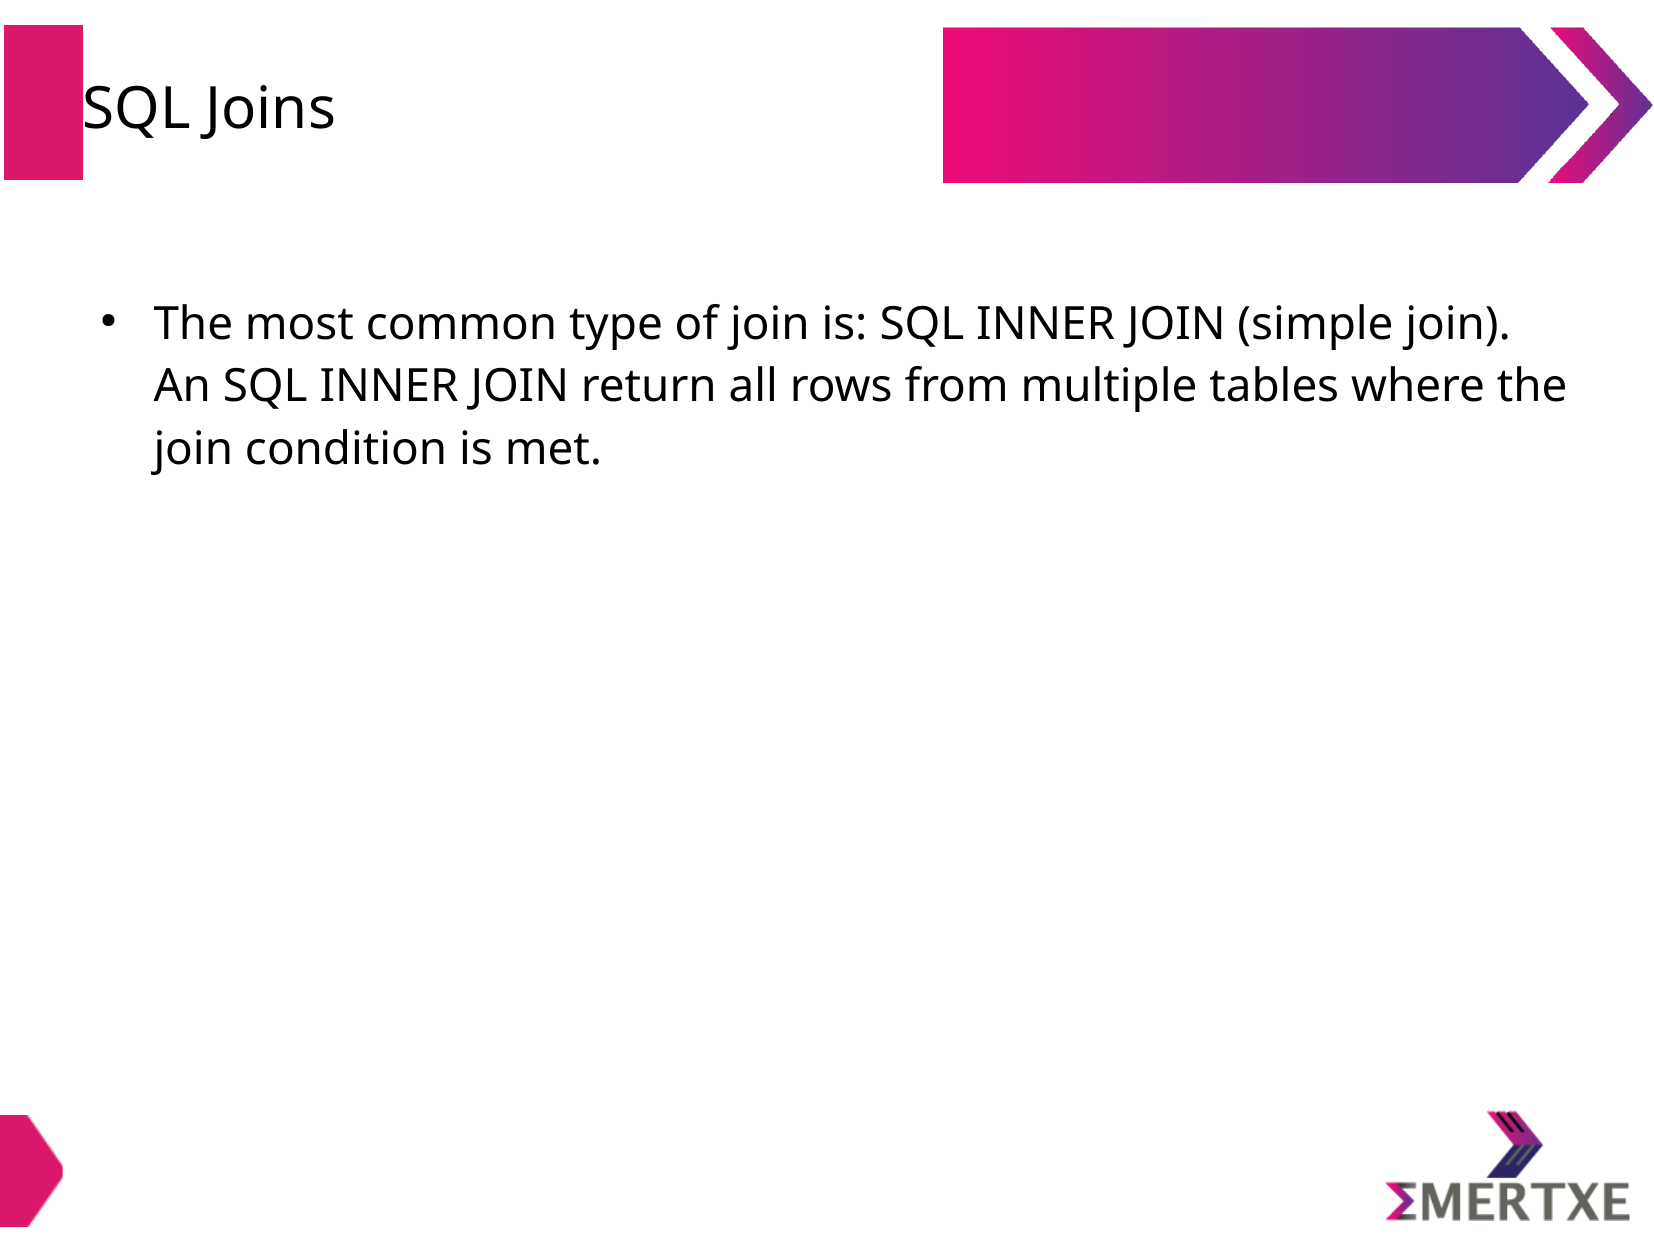

# SQL Joins
The most common type of join is: SQL INNER JOIN (simple join). An SQL INNER JOIN return all rows from multiple tables where the join condition is met.